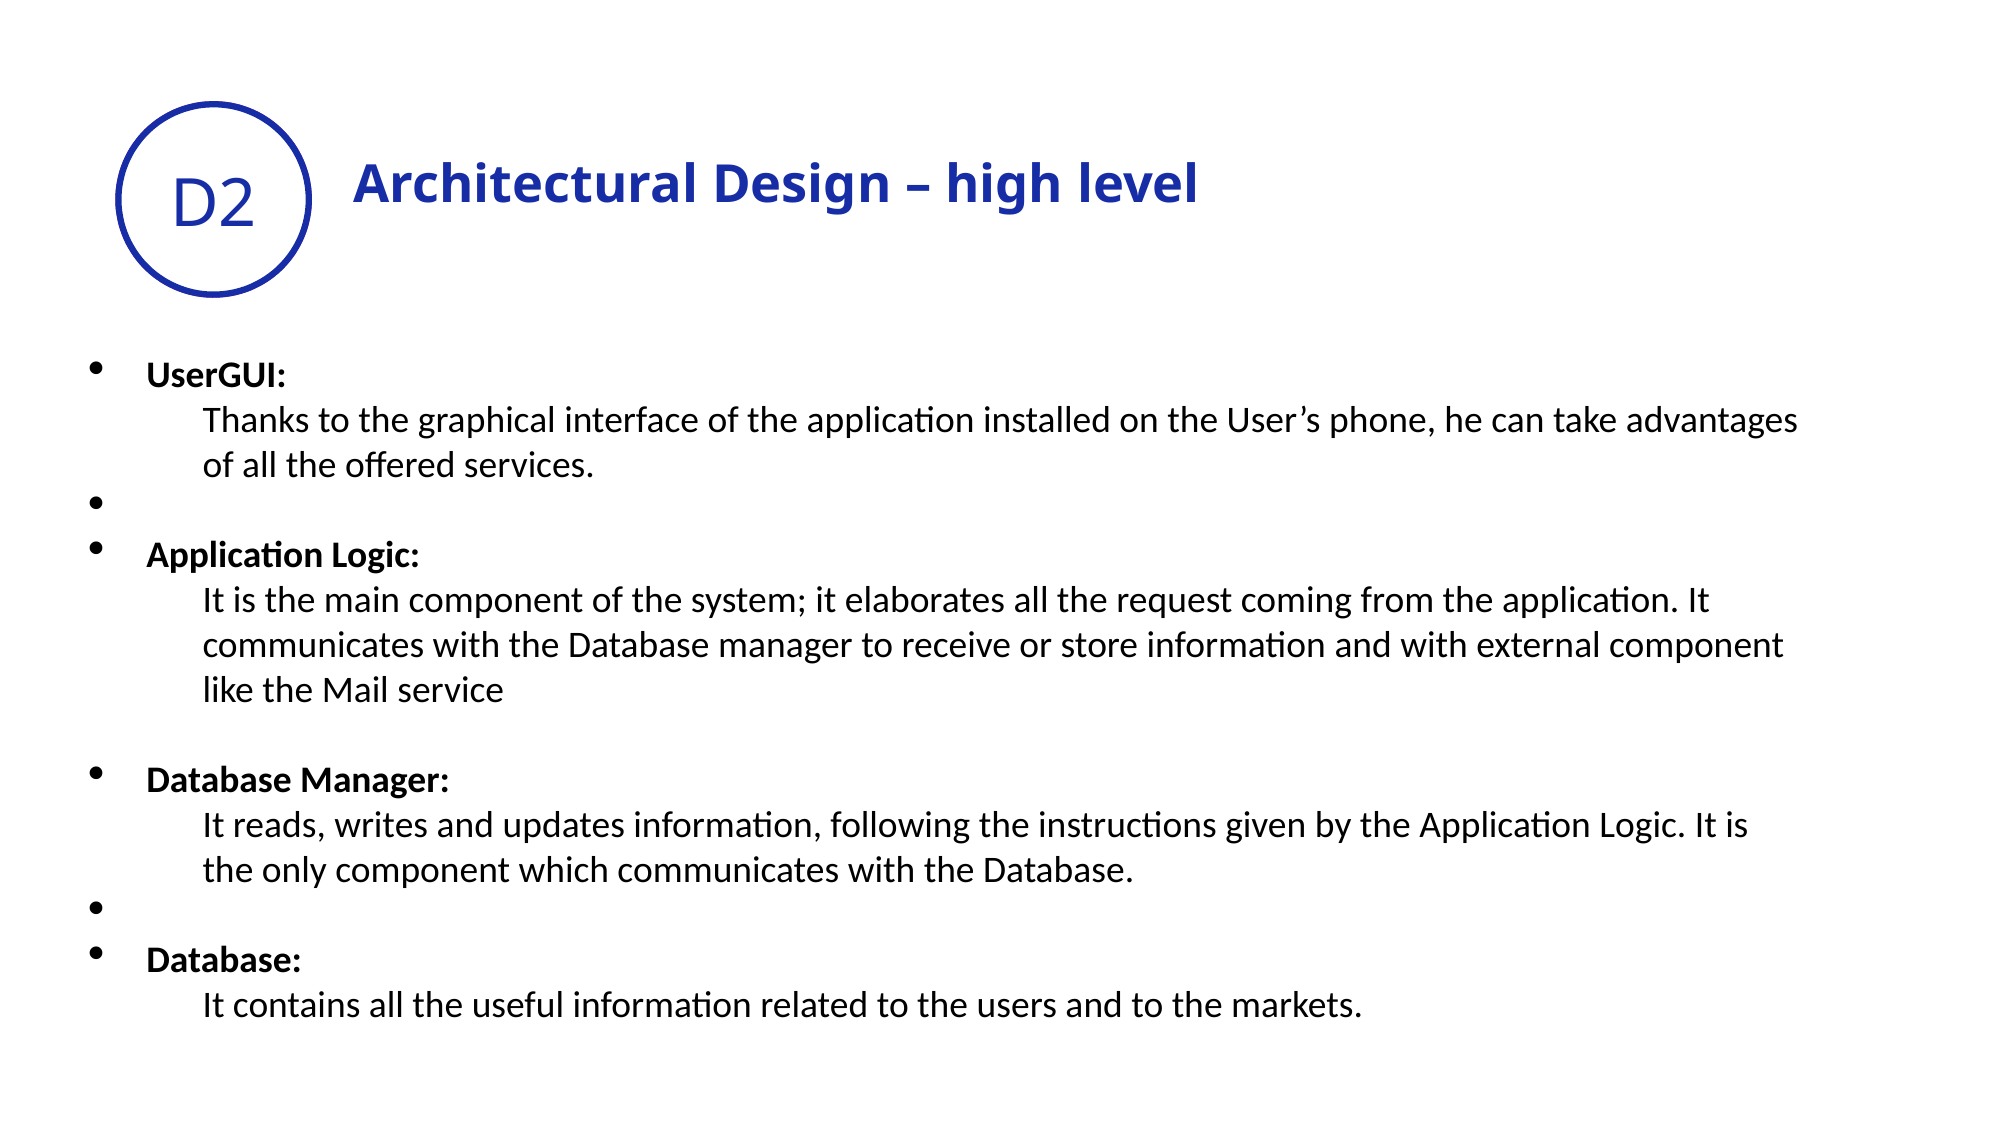

D1
D2
# Architectural Design – high level
UserGUI:
Thanks to the graphical interface of the application installed on the User’s phone, he can take advantages of all the offered services.
Application Logic:
It is the main component of the system; it elaborates all the request coming from the application. It communicates with the Database manager to receive or store information and with external component like the Mail service
Database Manager:
It reads, writes and updates information, following the instructions given by the Application Logic. It is the only component which communicates with the Database.
Database:
It contains all the useful information related to the users and to the markets.